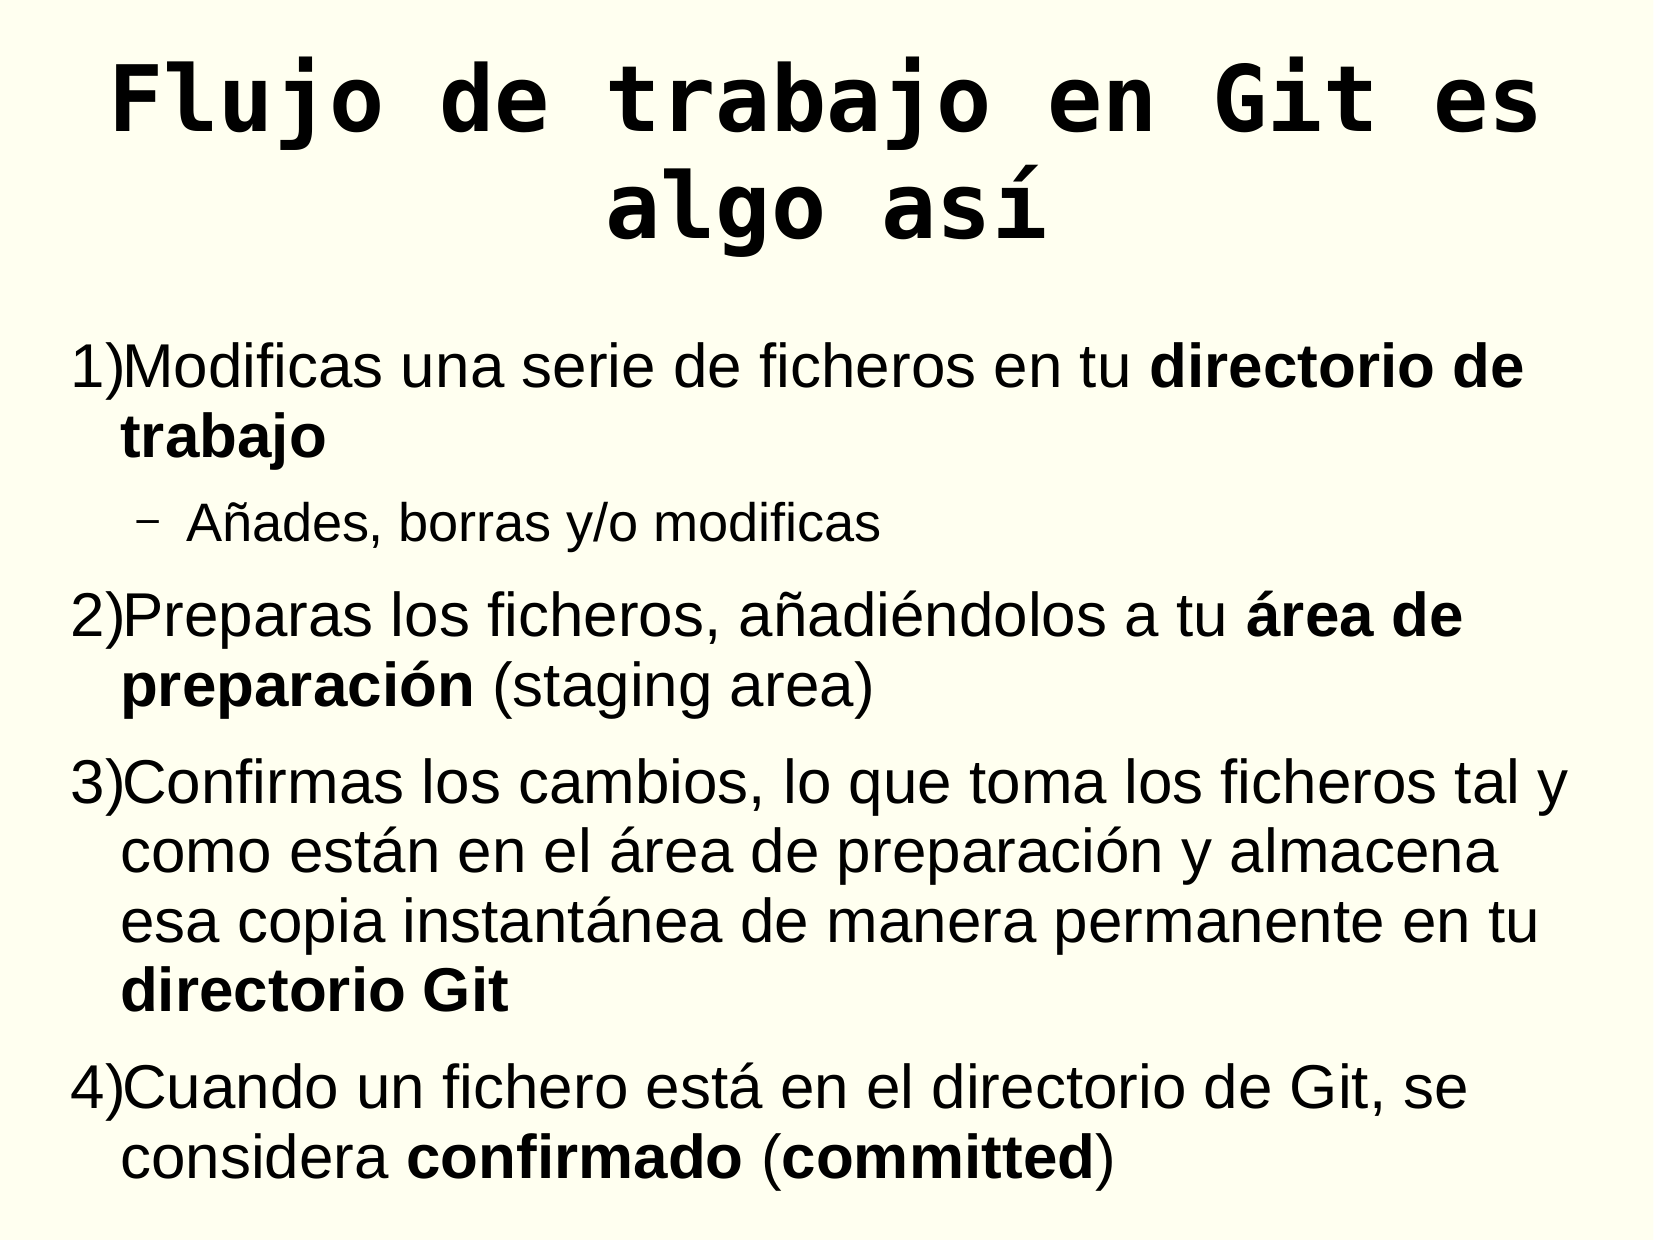

# Flujo de trabajo en Git es algo así
Modificas una serie de ficheros en tu directorio de trabajo
Añades, borras y/o modificas
Preparas los ficheros, añadiéndolos a tu área de preparación (staging area)
Confirmas los cambios, lo que toma los ficheros tal y como están en el área de preparación y almacena esa copia instantánea de manera permanente en tu directorio Git
Cuando un fichero está en el directorio de Git, se considera confirmado (committed)